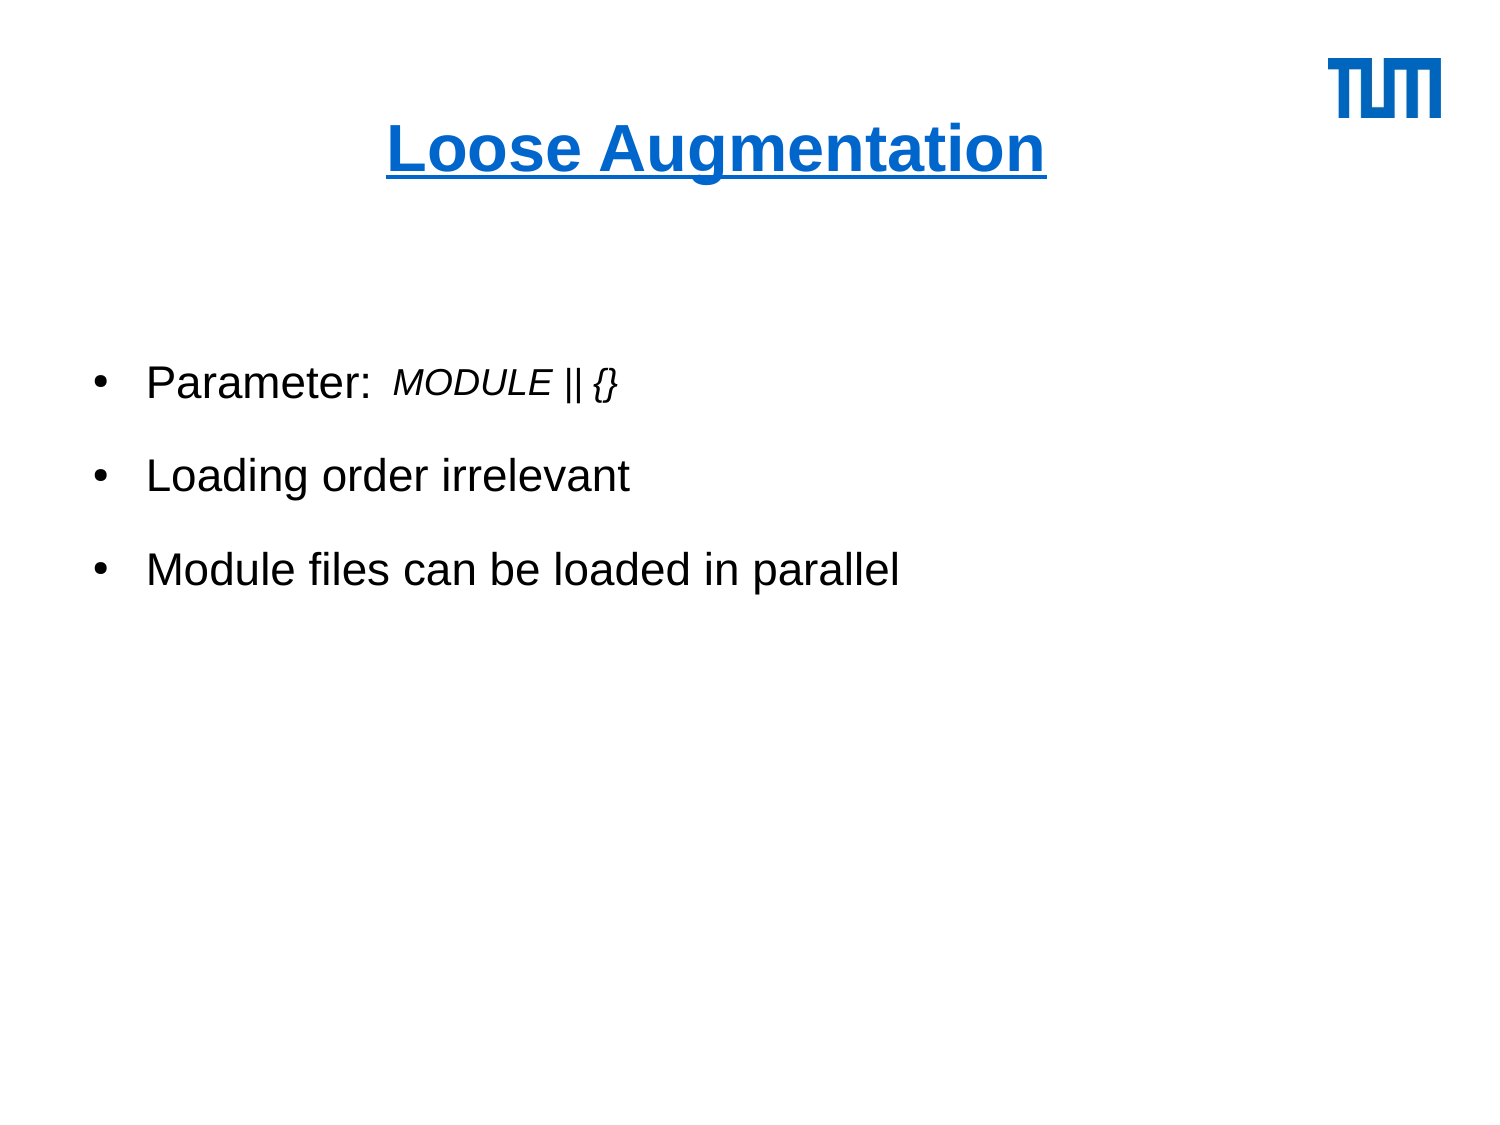

# Loose Augmentation
Parameter:
Loading order irrelevant
Module files can be loaded in parallel
MODULE || {}